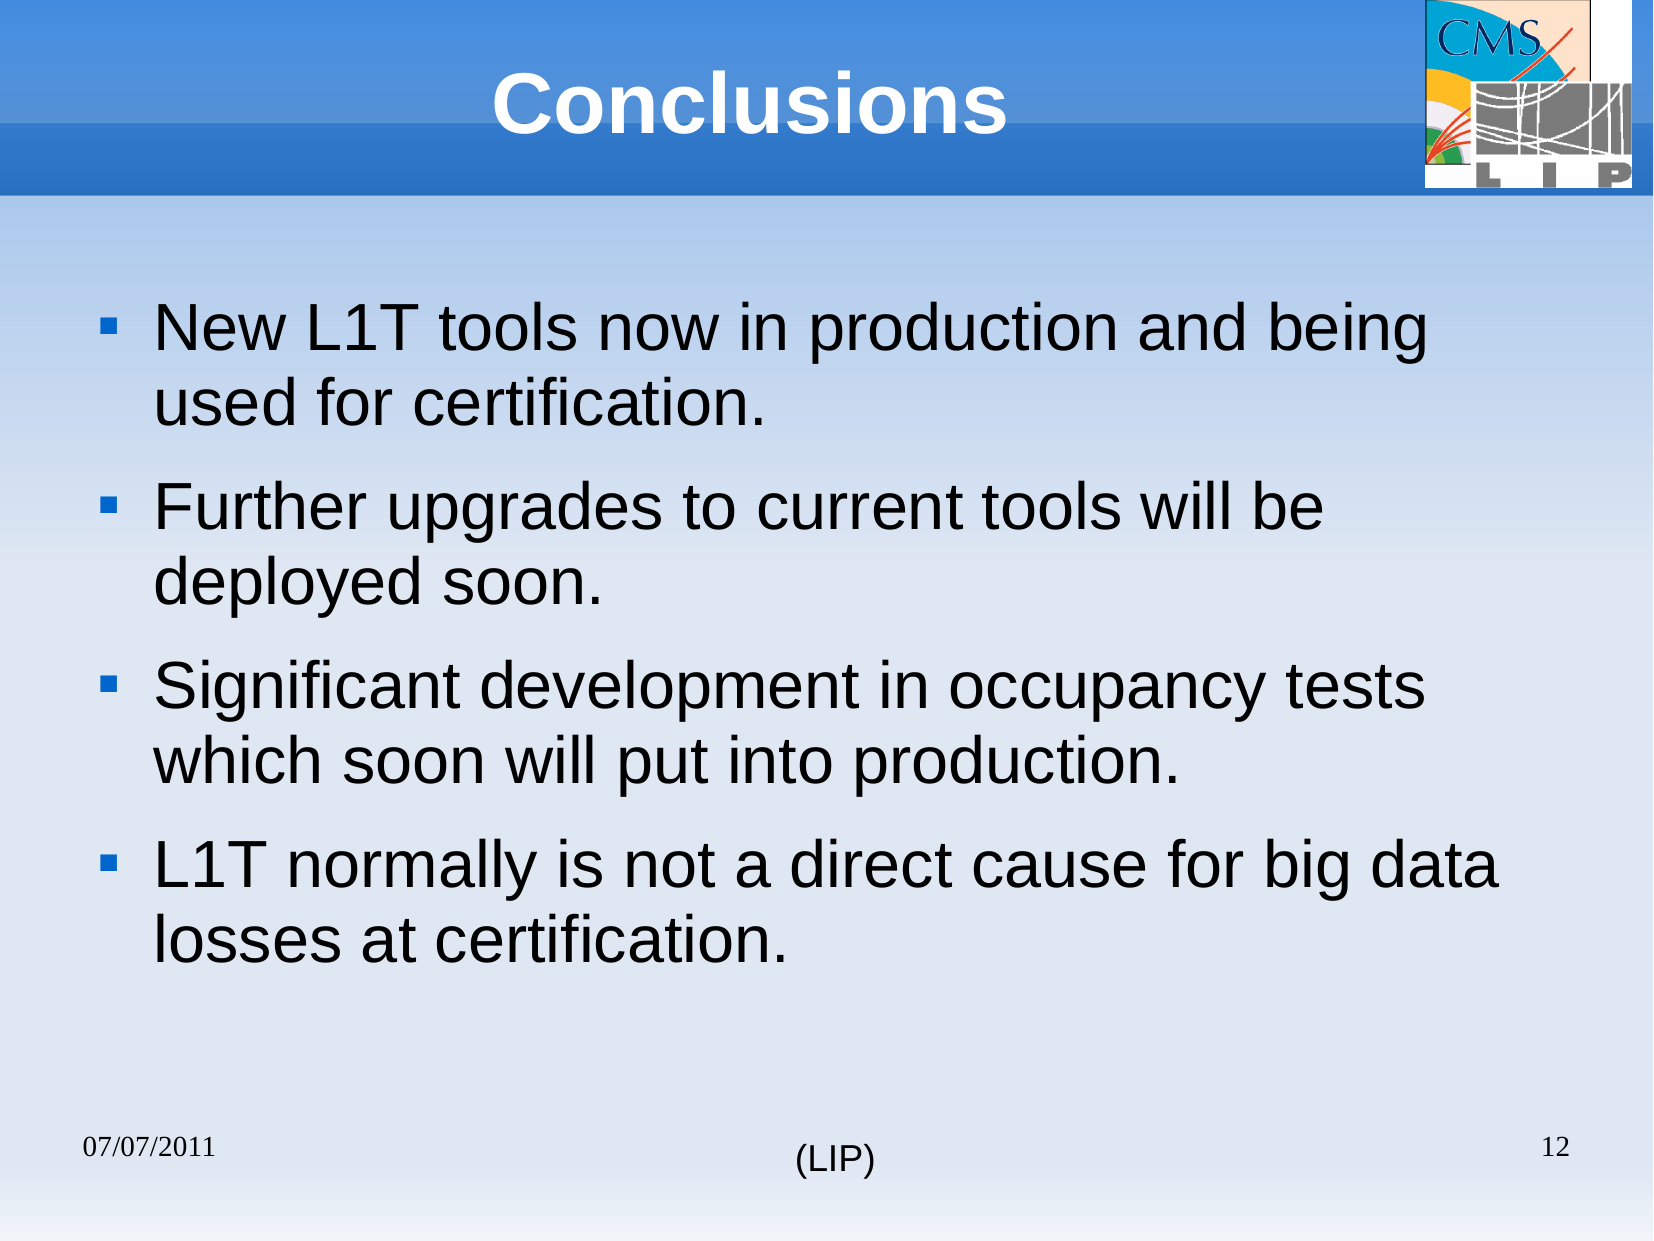

# Conclusions
New L1T tools now in production and being used for certification.
Further upgrades to current tools will be deployed soon.
Significant development in occupancy tests which soon will put into production.
L1T normally is not a direct cause for big data losses at certification.
07/07/2011
12